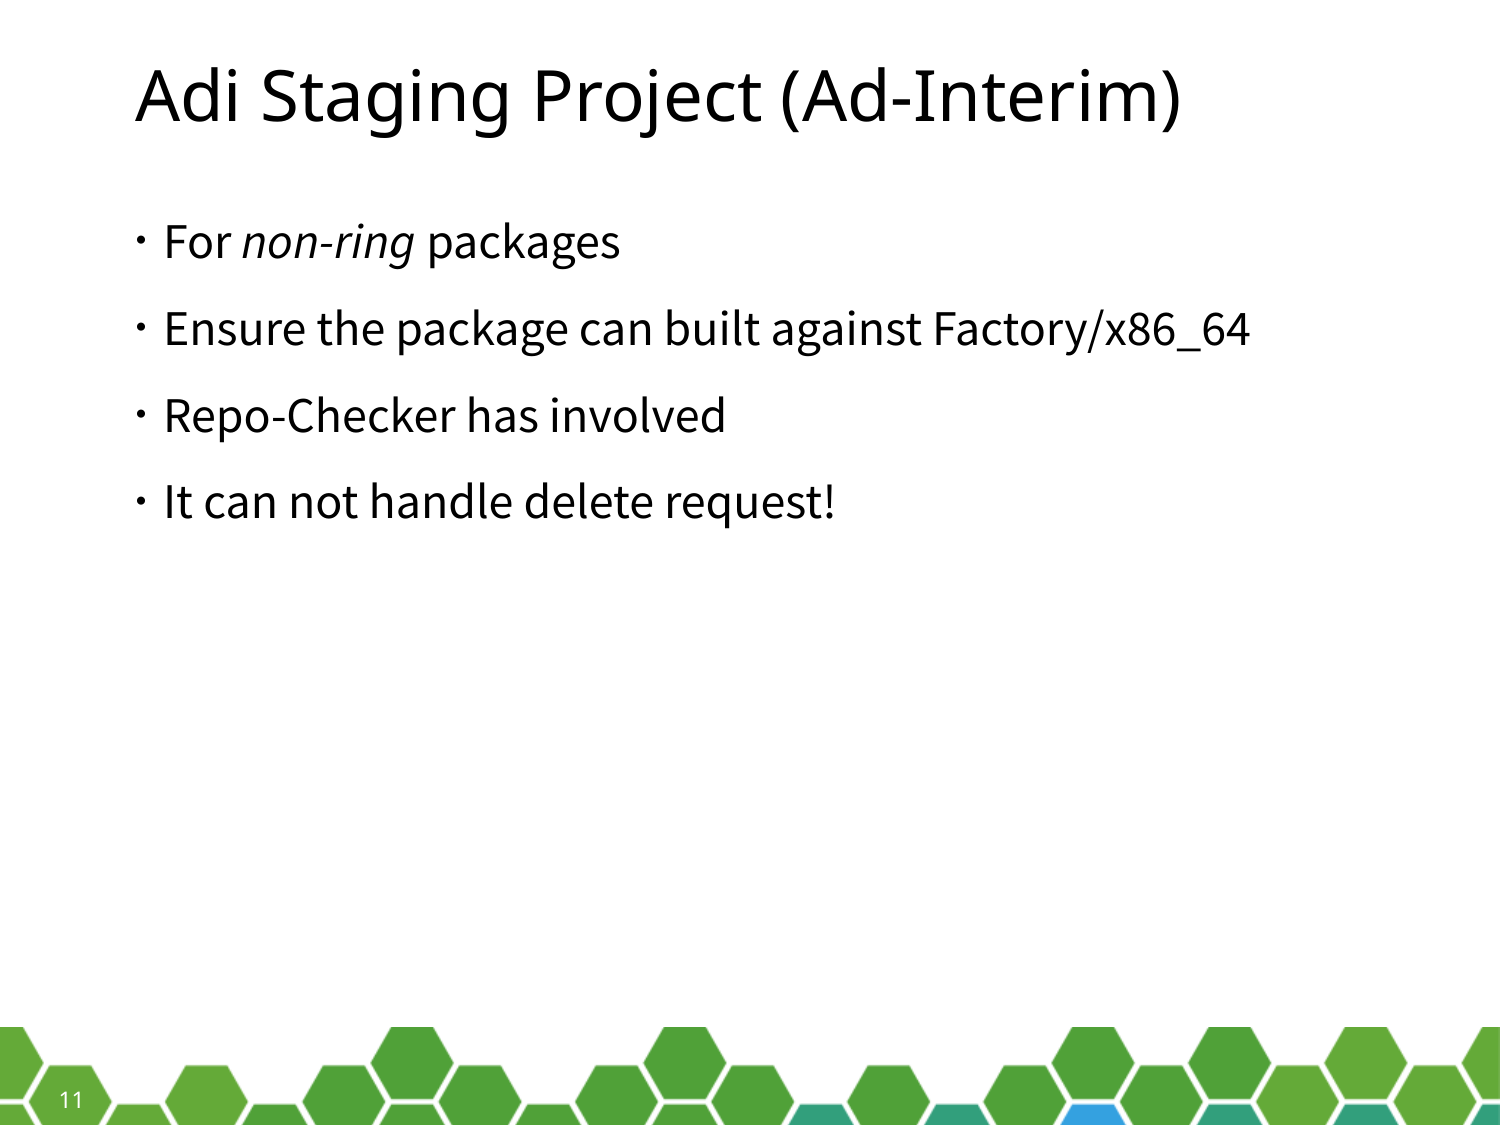

# Adi Staging Project (Ad-Interim)
For non-ring packages
Ensure the package can built against Factory/x86_64
Repo-Checker has involved
It can not handle delete request!